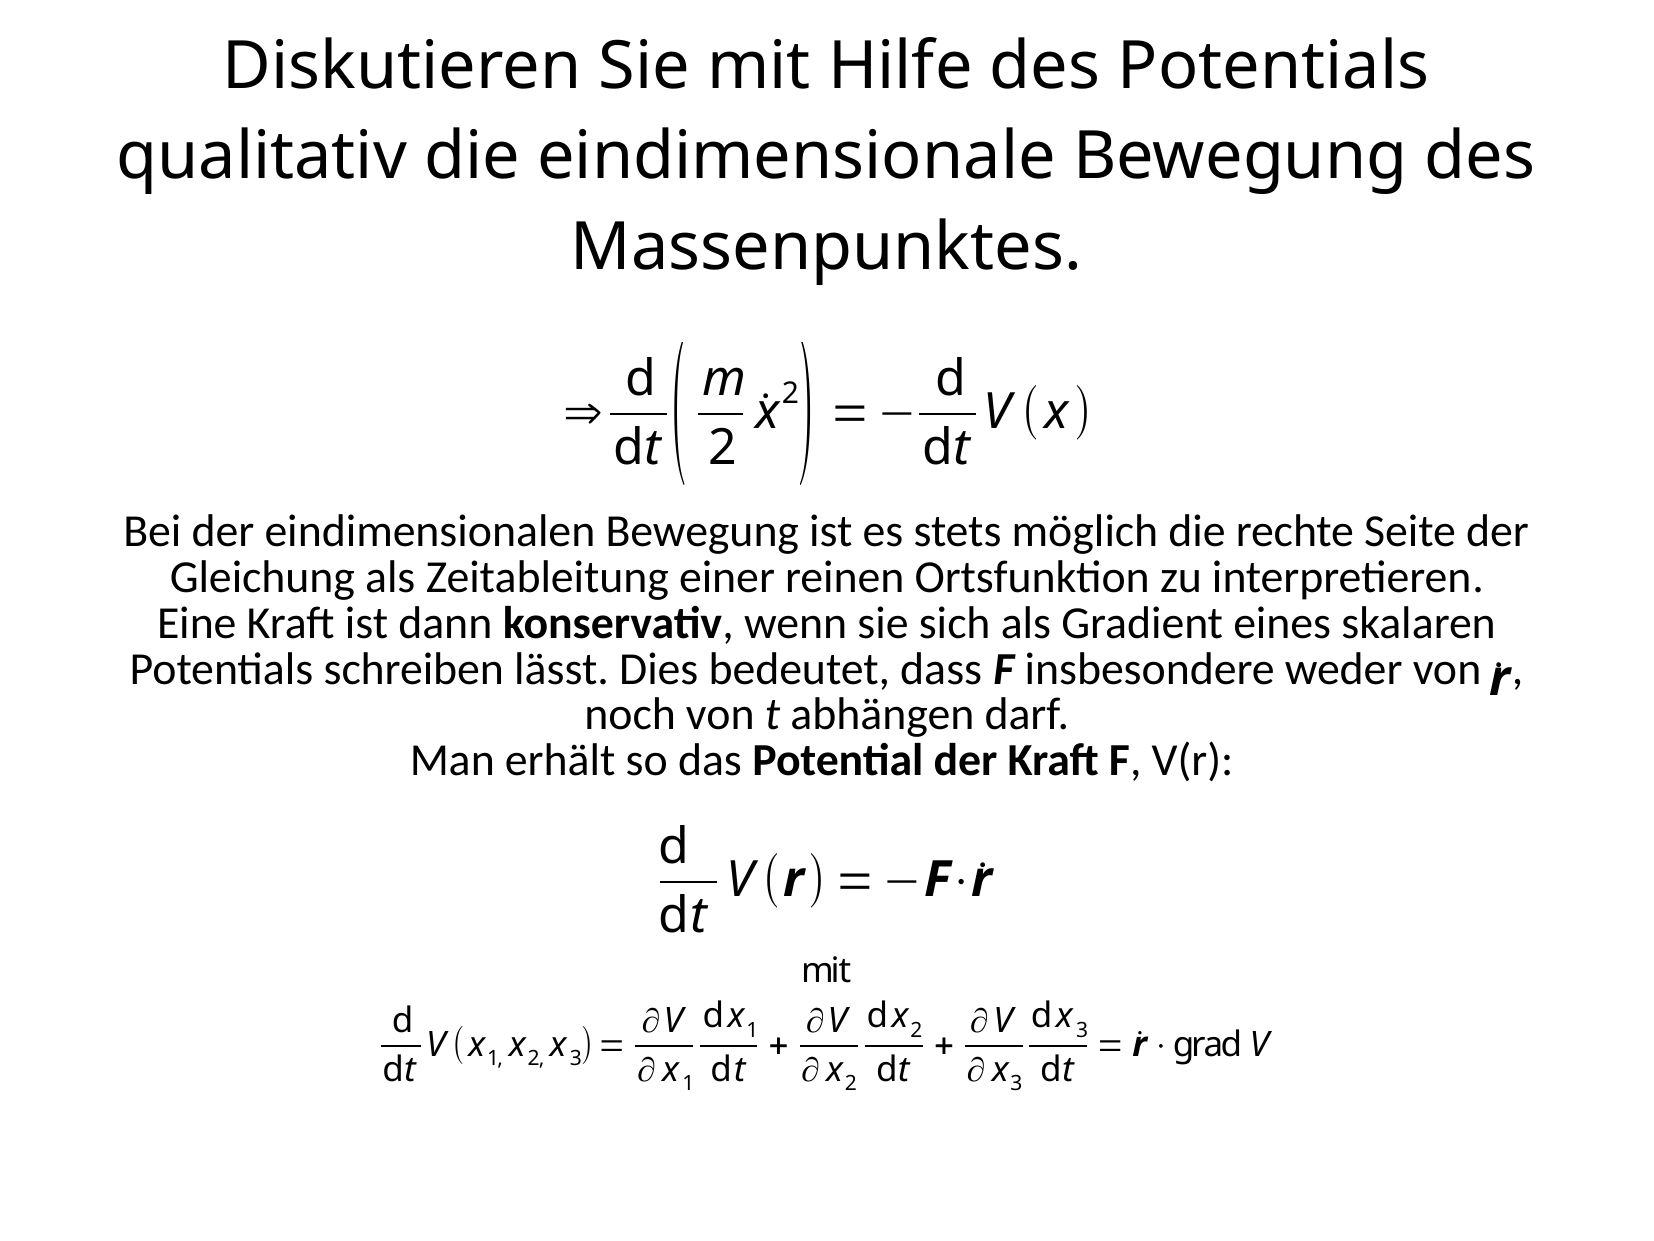

# Diskutieren Sie mit Hilfe des Potentials qualitativ die eindimensionale Bewegung des Massenpunktes.
Bei der eindimensionalen Bewegung ist es stets möglich die rechte Seite der Gleichung als Zeitableitung einer reinen Ortsfunktion zu interpretieren.
Eine Kraft ist dann konservativ, wenn sie sich als Gradient eines skalaren Potentials schreiben lässt. Dies bedeutet, dass F insbesondere weder von , noch von t abhängen darf.
Man erhält so das Potential der Kraft F, V(r):